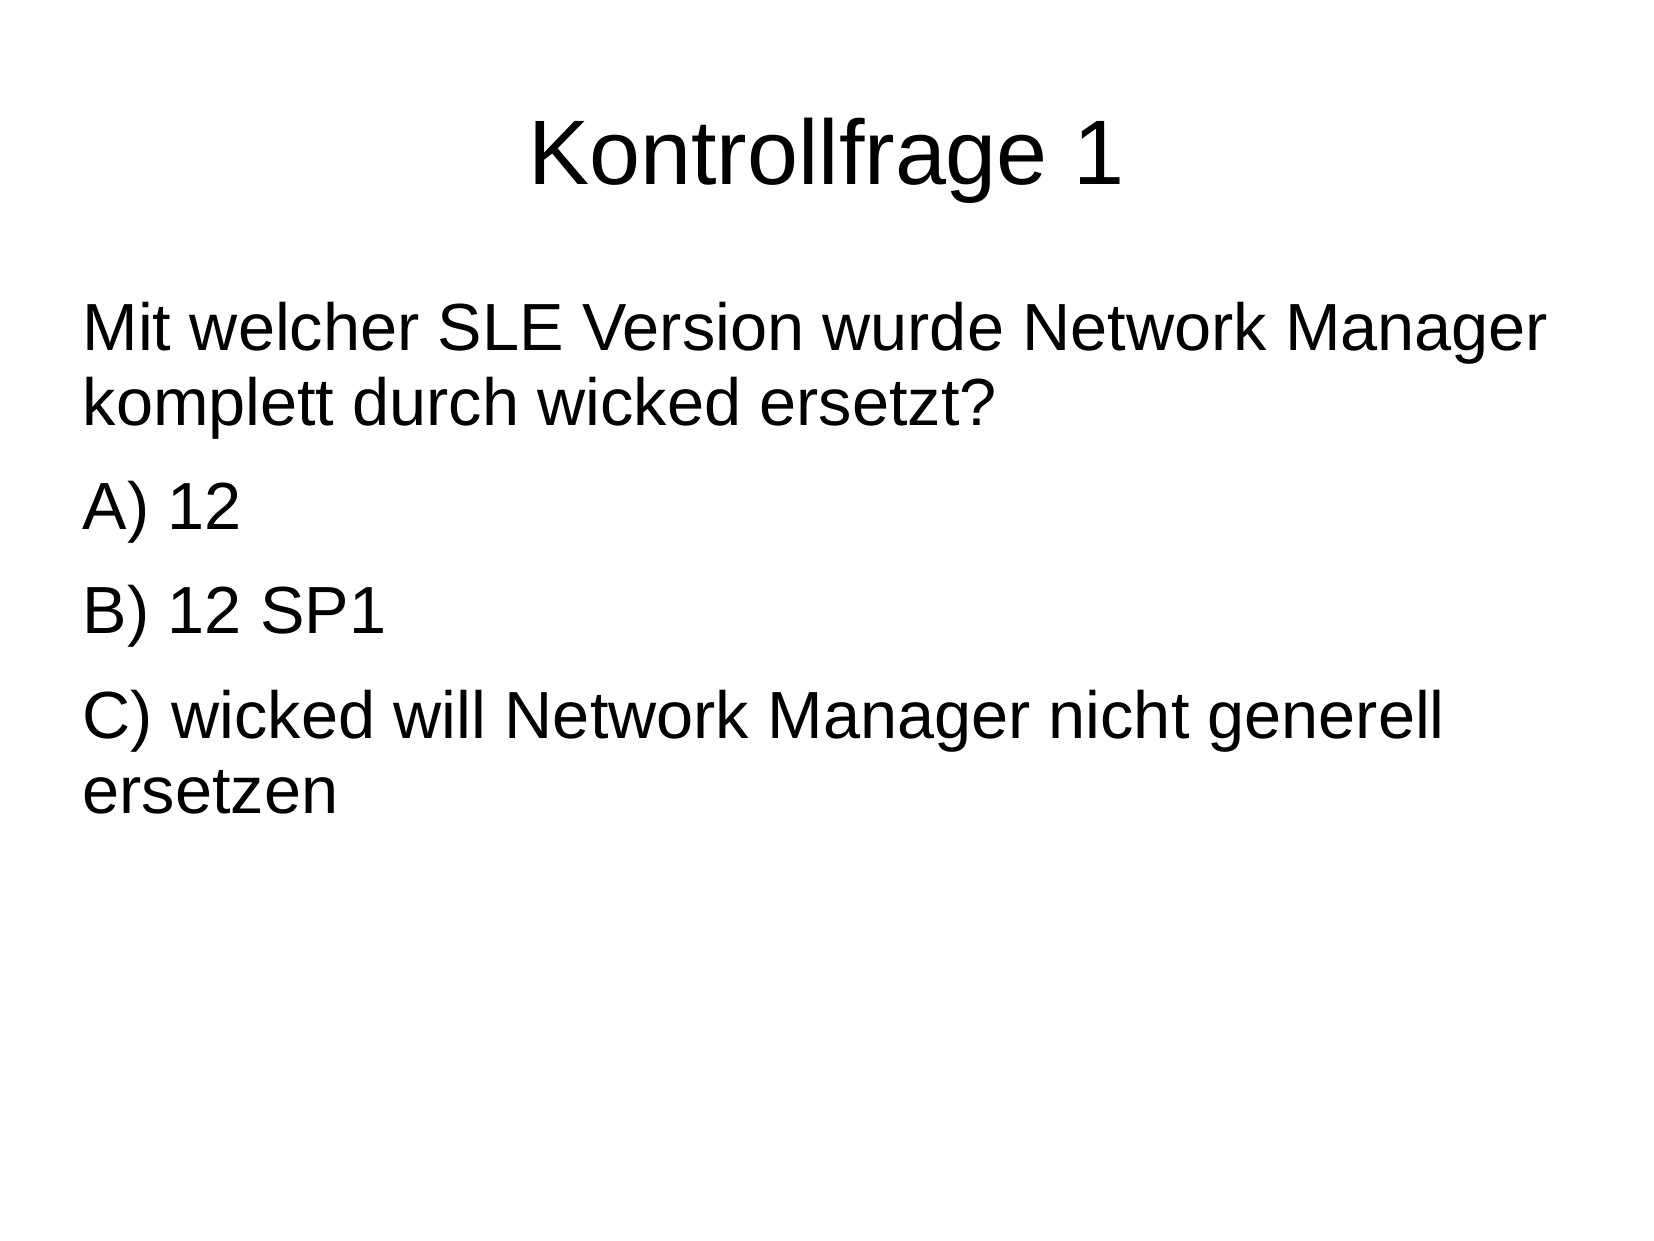

# Kontrollfrage 1
Mit welcher SLE Version wurde Network Manager komplett durch wicked ersetzt?
A) 12
B) 12 SP1
C) wicked will Network Manager nicht generell ersetzen